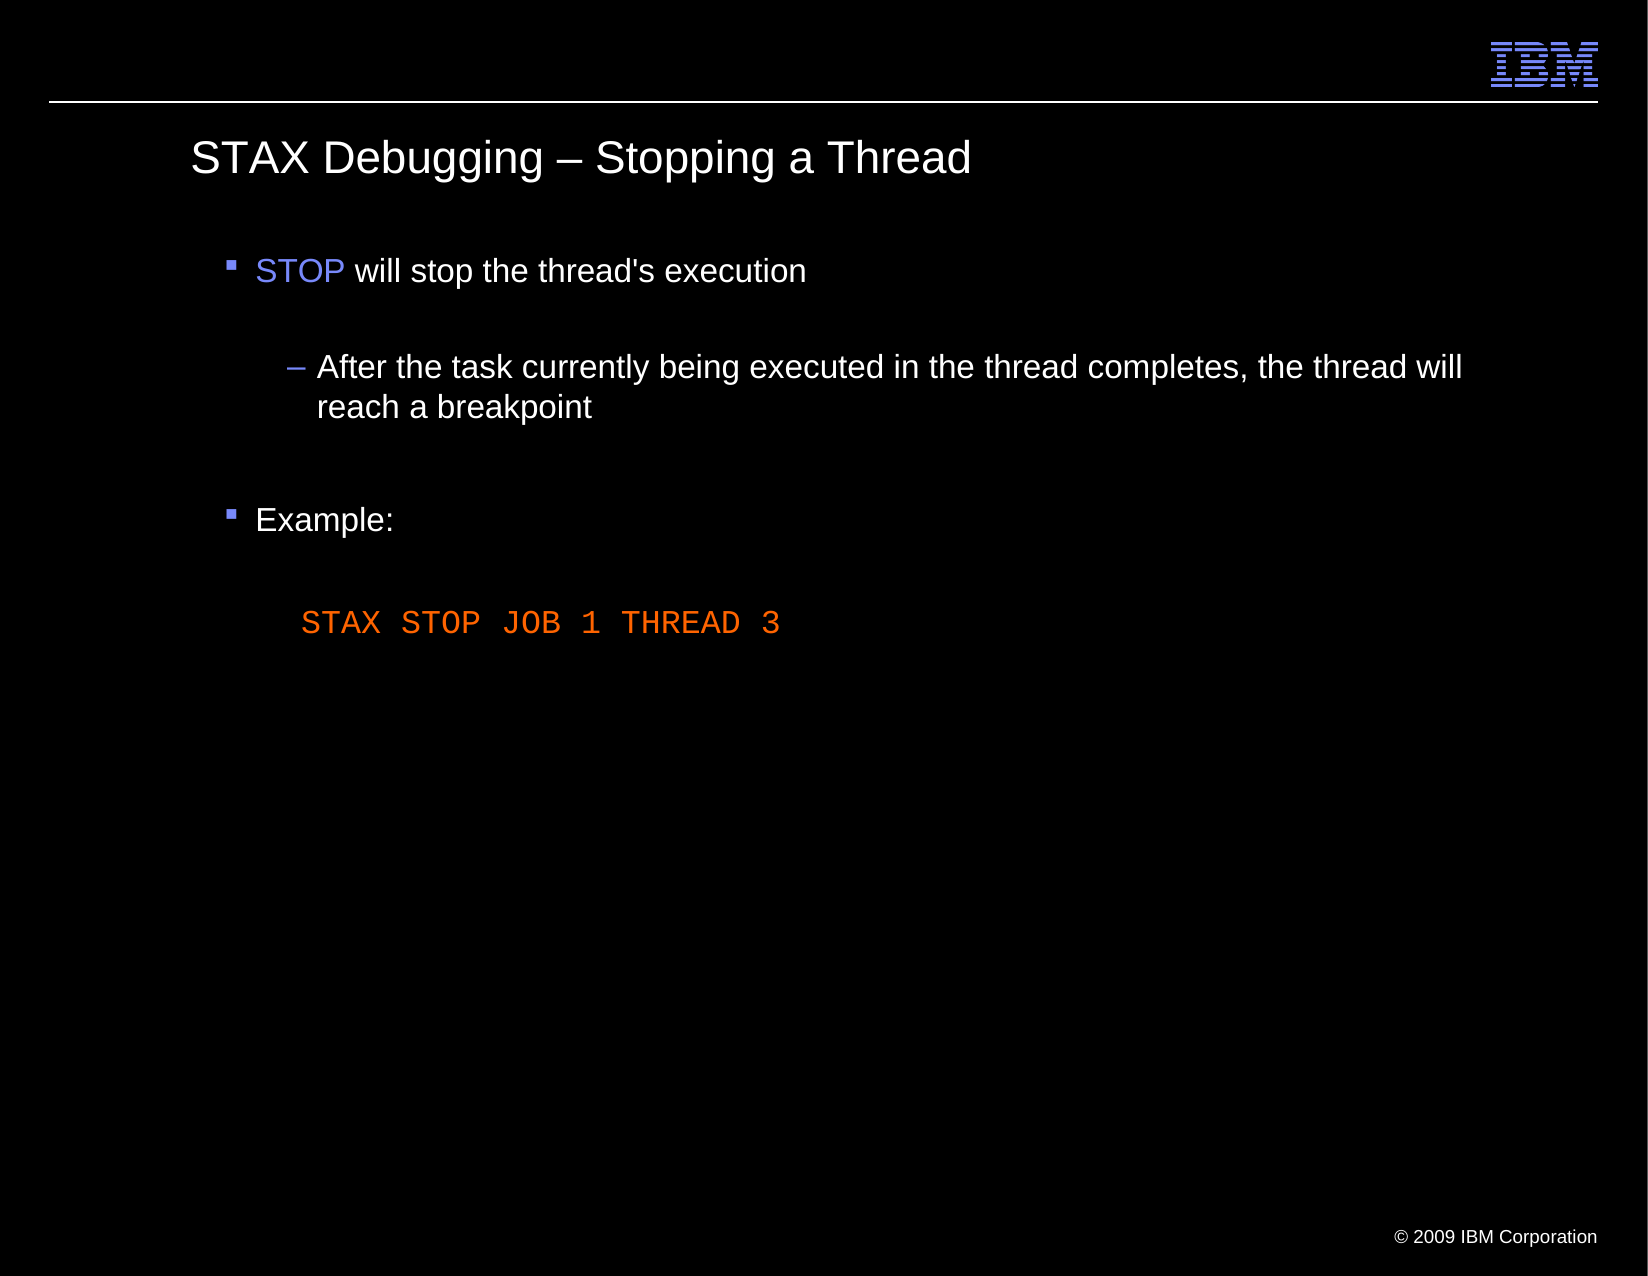

STAX Debugging – Stopping a Thread
# STOP will stop the thread's execution
After the task currently being executed in the thread completes, the thread will reach a breakpoint
Example:
STAX STOP JOB 1 THREAD 3